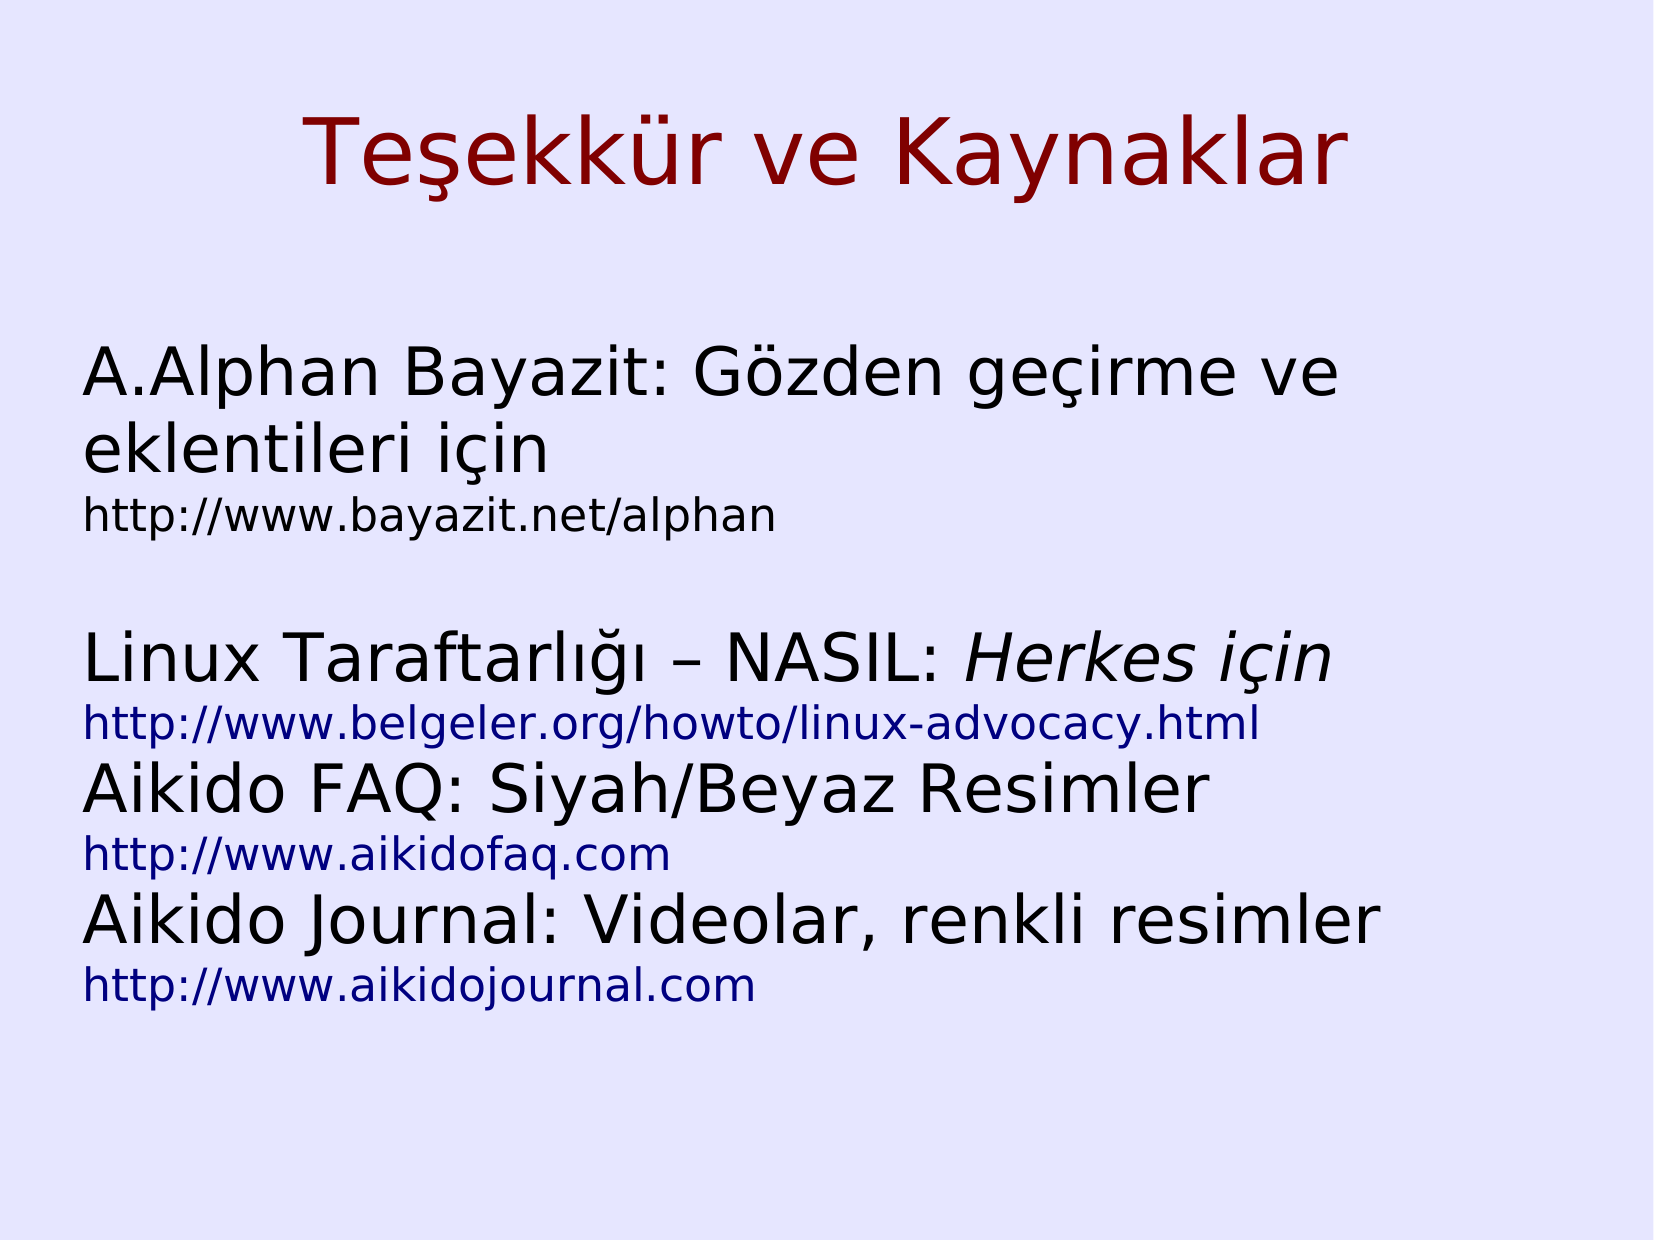

# Teşekkür ve Kaynaklar
A.Alphan Bayazit: Gözden geçirme ve eklentileri için
http://www.bayazit.net/alphan
Linux Taraftarlığı – NASIL: Herkes için
http://www.belgeler.org/howto/linux-advocacy.html
Aikido FAQ: Siyah/Beyaz Resimler
http://www.aikidofaq.com
Aikido Journal: Videolar, renkli resimler
http://www.aikidojournal.com